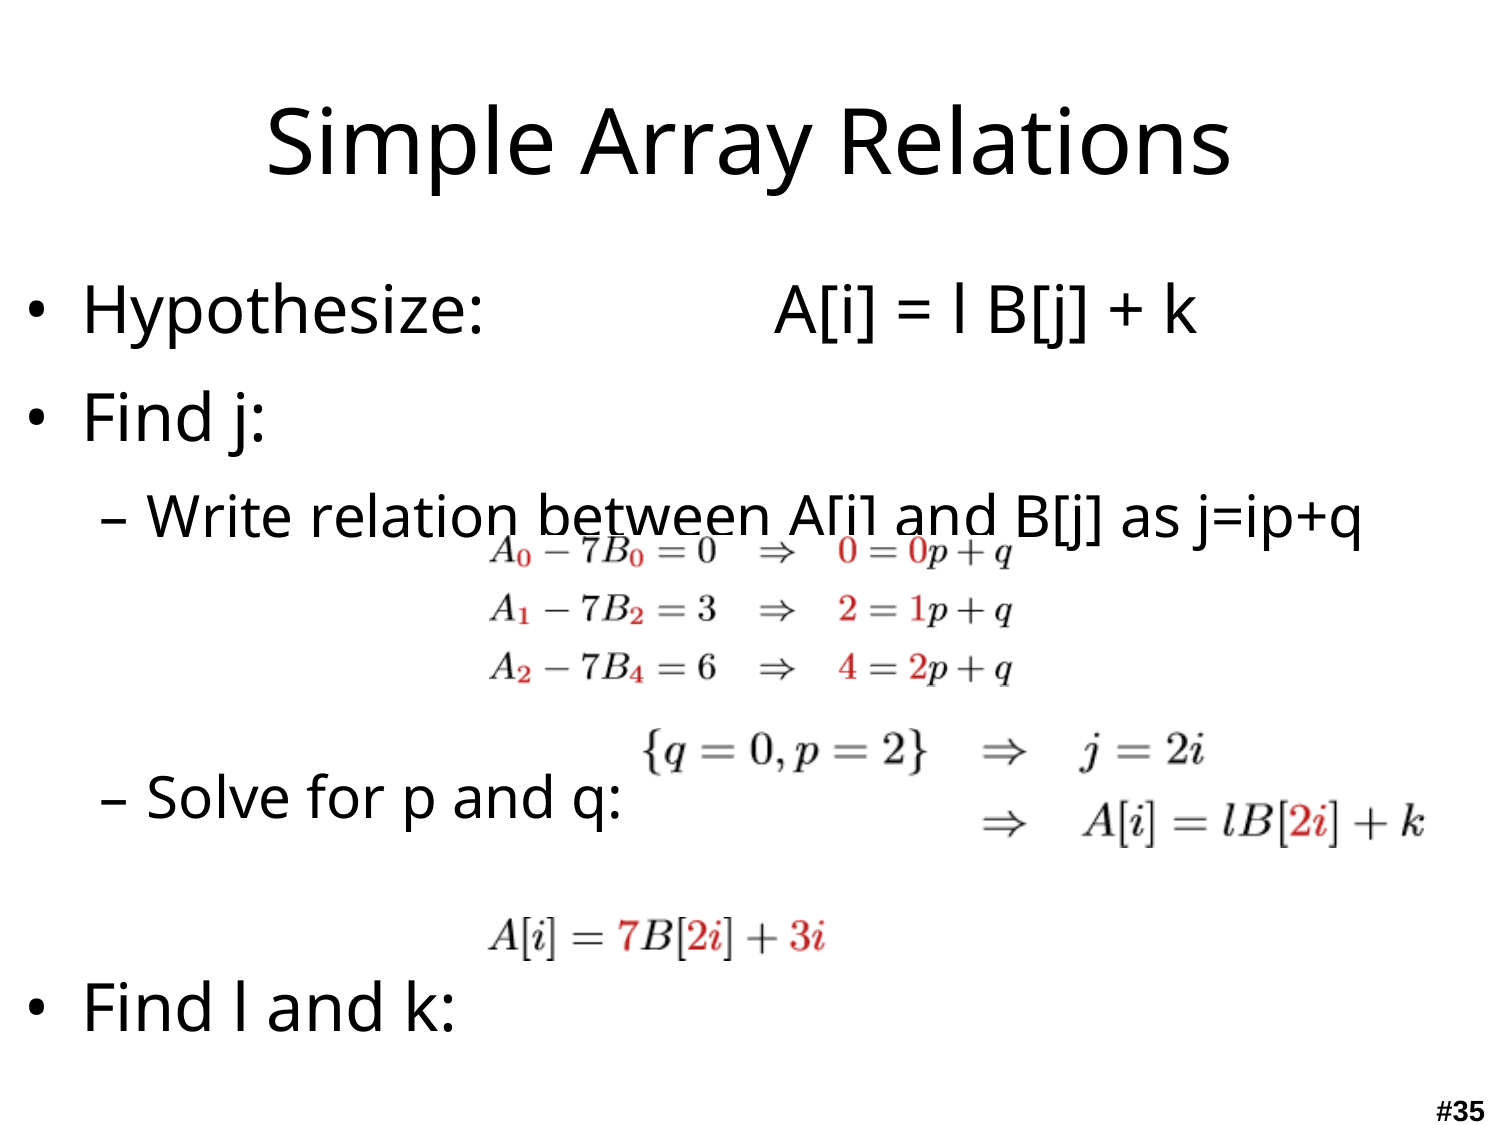

# Simple Array Relations
Hypothesize:		A[i] = l B[j] + k
Find j:
Write relation between A[i] and B[j] as j=ip+q
Solve for p and q:
Find l and k:
35